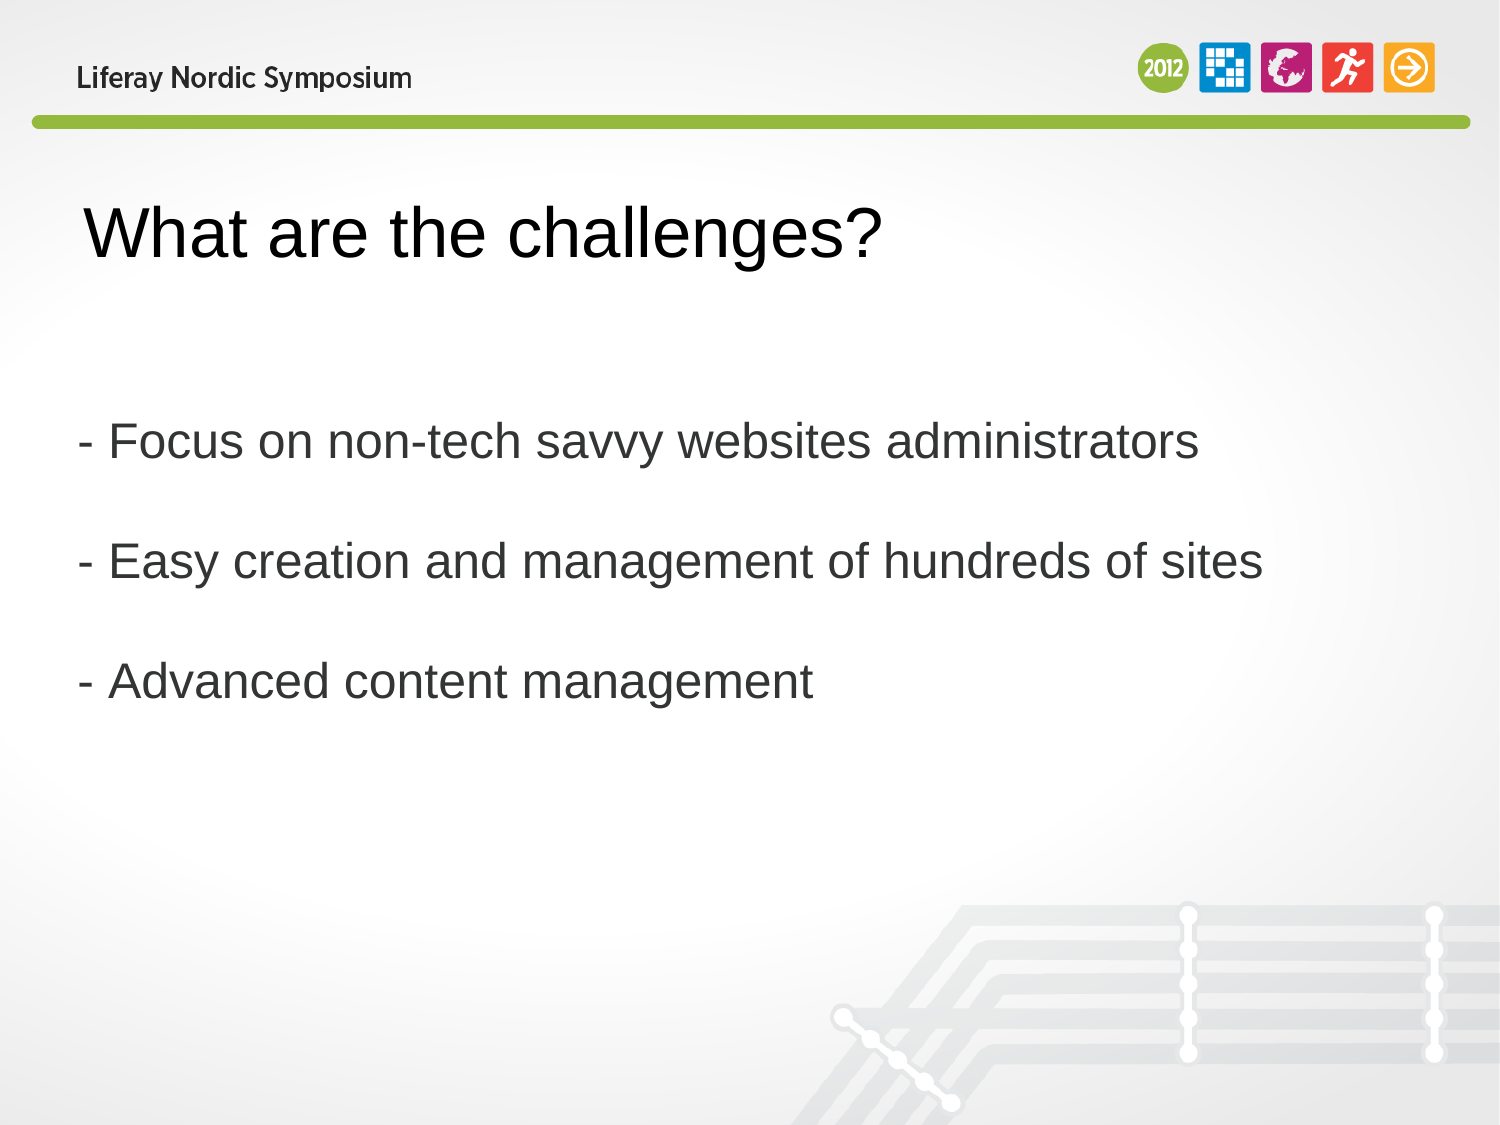

# What are the challenges?
- Focus on non-tech savvy websites administrators
- Easy creation and management of hundreds of sites
- Advanced content management